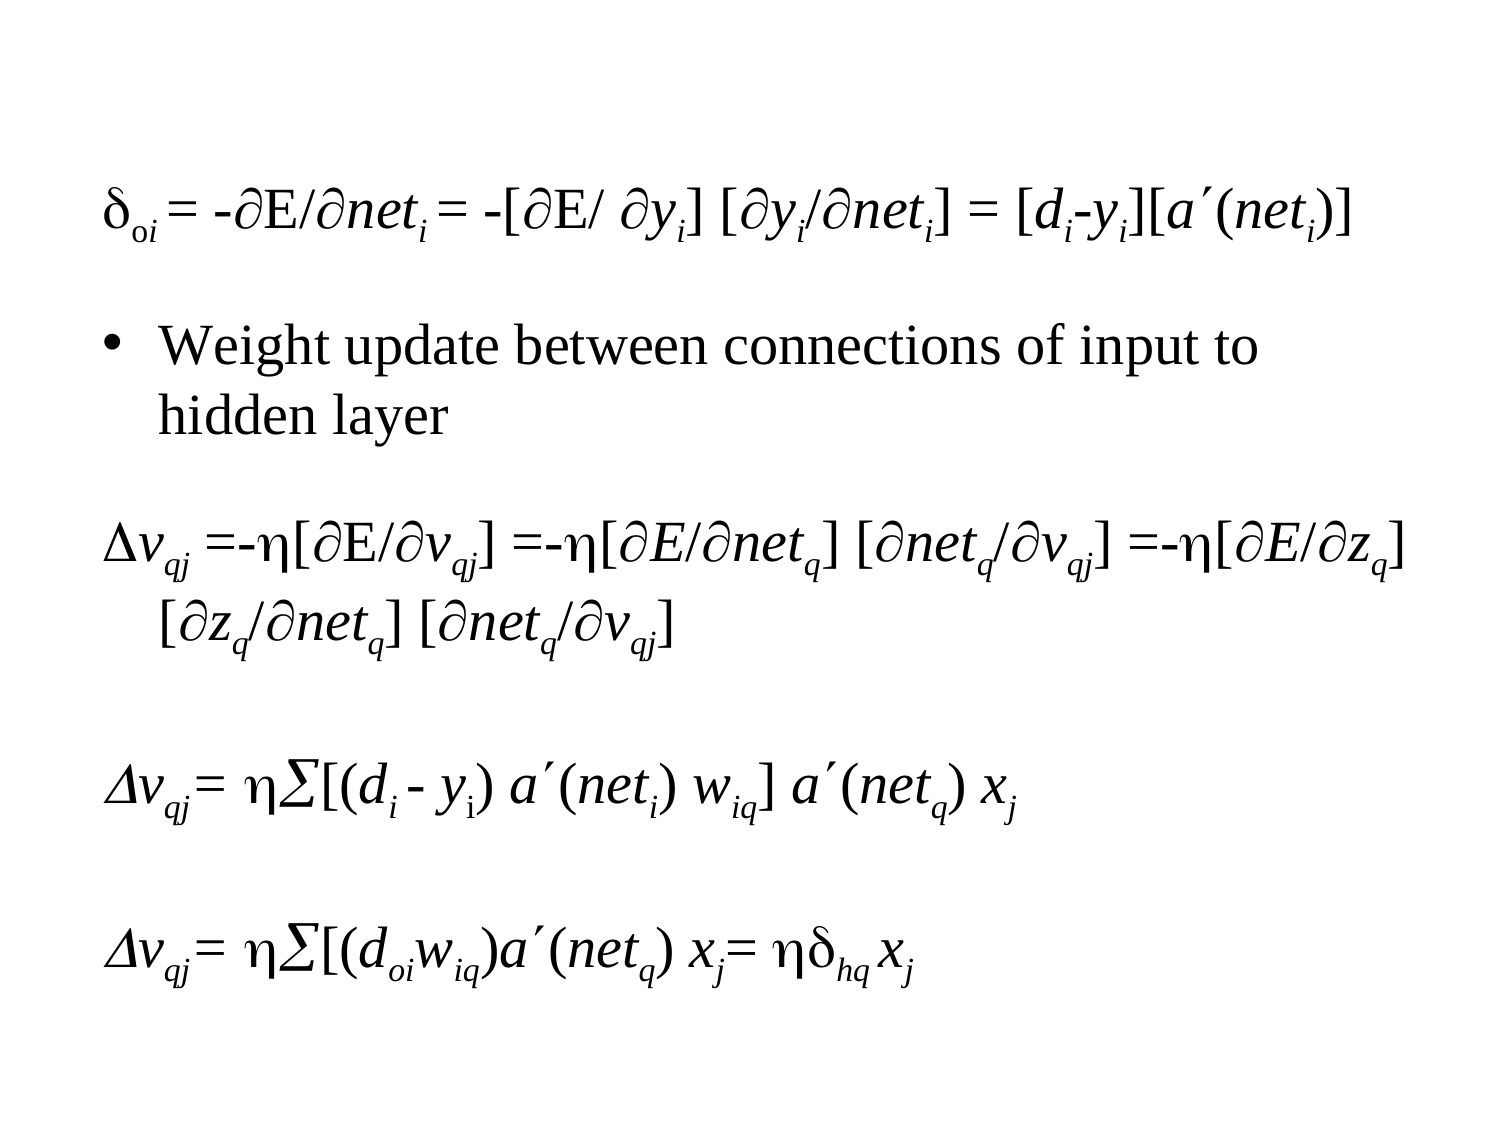

# oi = -E/neti = -[E/ yi] [yi/neti] = [di-yi][a(neti)]
Weight update between connections of input to hidden layer
vqj =-[E/vqj] =-[E/netq] [netq/vqj] =-[E/zq] [zq/netq] [netq/vqj]
vqj= [(di - yi) a(neti) wiq] a(netq) xj
vqj= [(doiwiq)a(netq) xj= hq xj